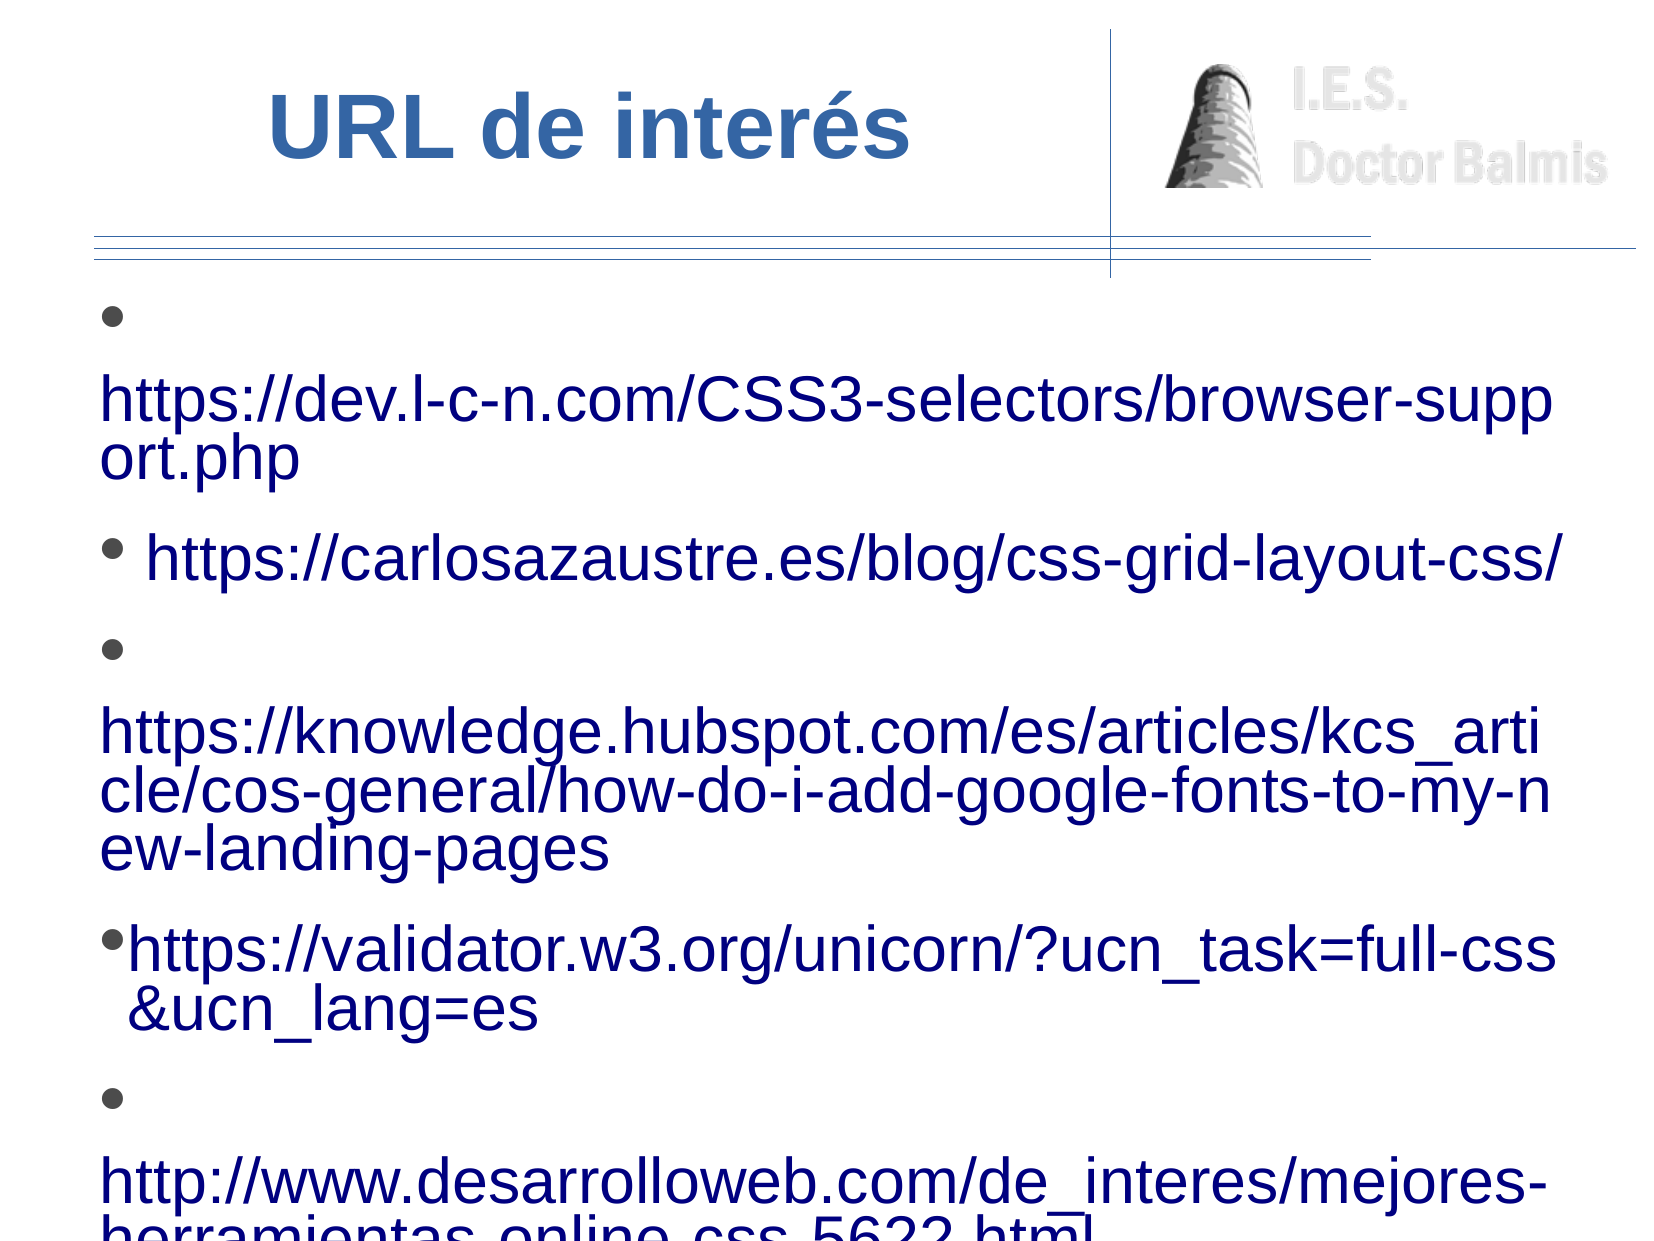

# URL de interés
 https://dev.l-c-n.com/CSS3-selectors/browser-support.php
 https://carlosazaustre.es/blog/css-grid-layout-css/
 https://knowledge.hubspot.com/es/articles/kcs_article/cos-general/how-do-i-add-google-fonts-to-my-new-landing-pages
https://validator.w3.org/unicorn/?ucn_task=full-css&ucn_lang=es
 http://www.desarrolloweb.com/de_interes/mejores-herramientas-online-css-5622.html